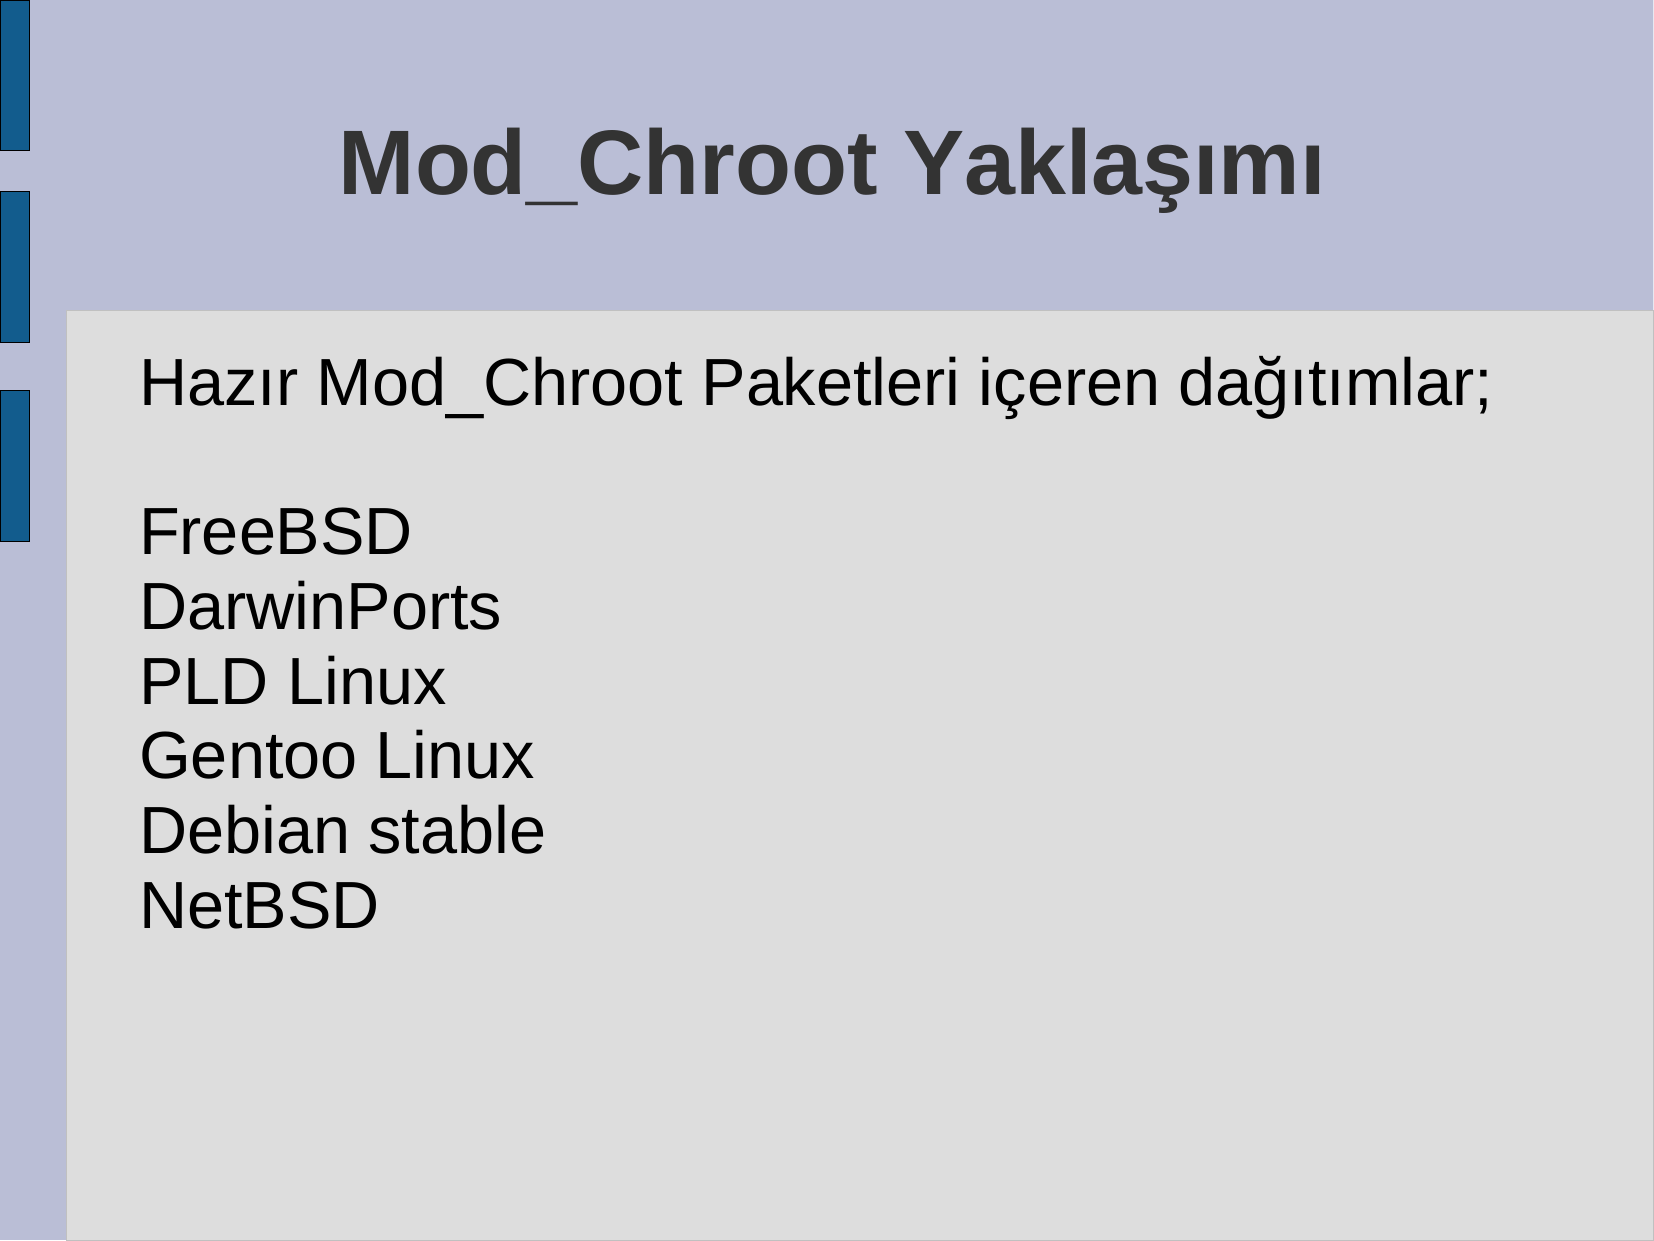

# Mod_Chroot Yaklaşımı
Hazır Mod_Chroot Paketleri içeren dağıtımlar;
FreeBSD
DarwinPorts
PLD Linux
Gentoo Linux
Debian stable
NetBSD